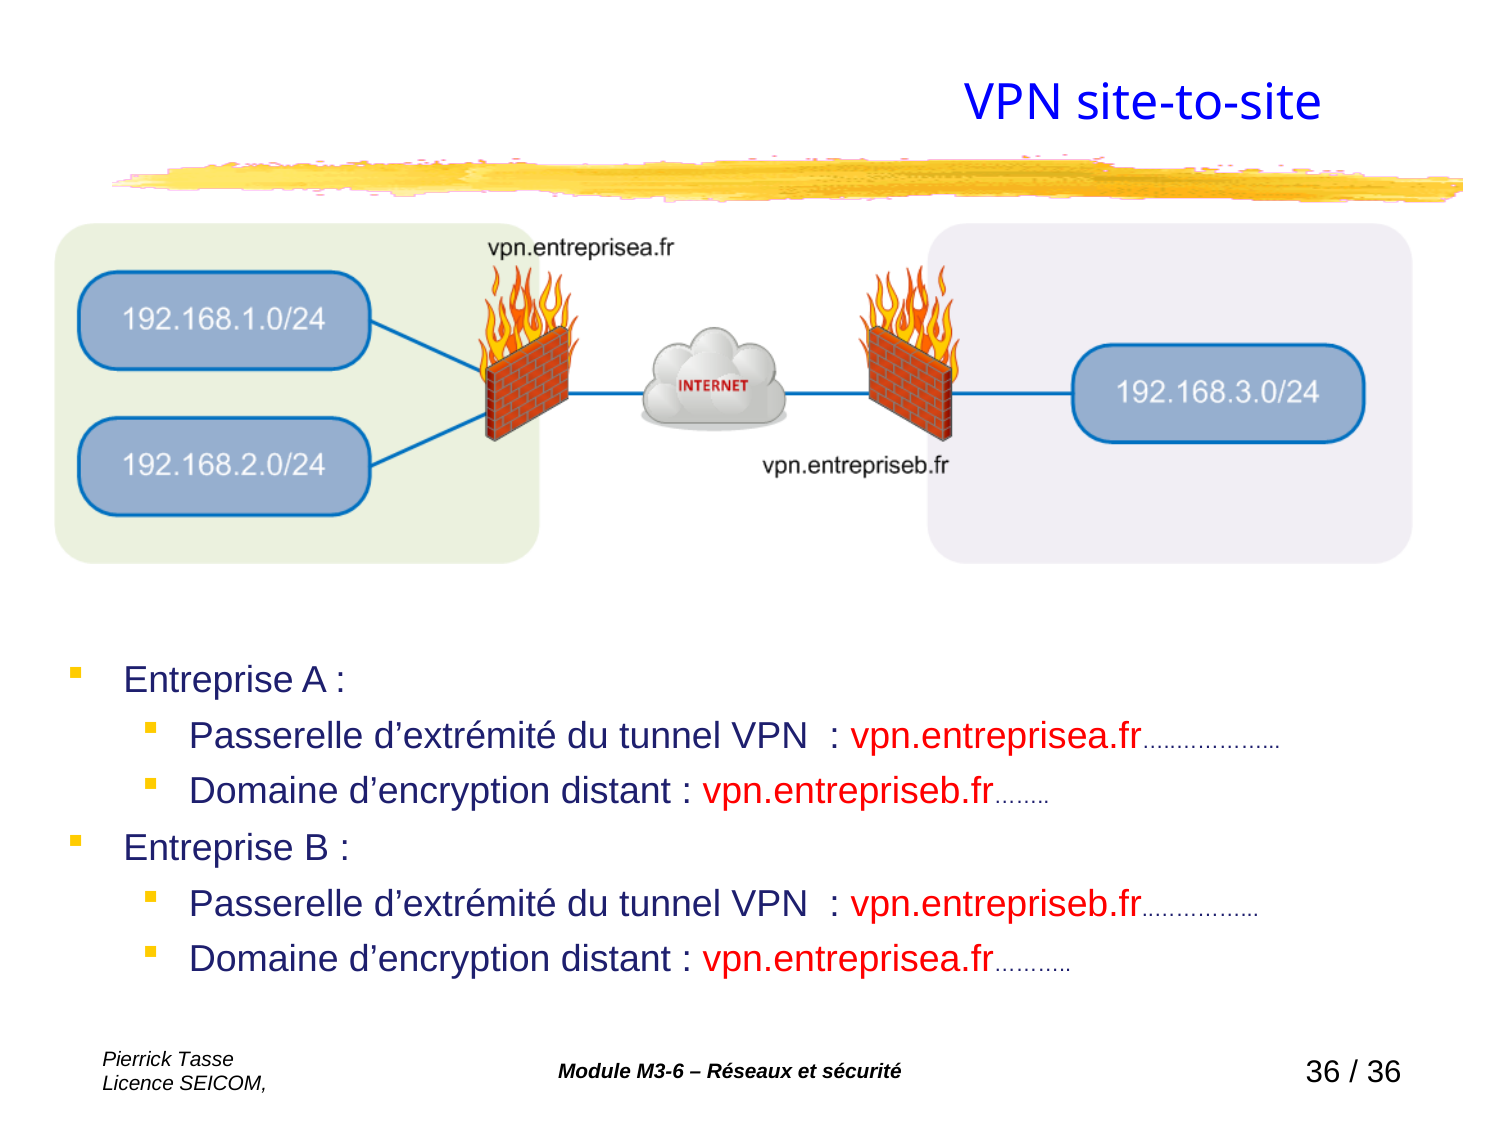

# VPN site-to-site
Entreprise A :
Passerelle d’extrémité du tunnel VPN : vpn.entreprisea.fr…..…………...
Domaine d’encryption distant : vpn.entrepriseb.fr……..
Entreprise B :
Passerelle d’extrémité du tunnel VPN : vpn.entrepriseb.fr..…………...
Domaine d’encryption distant : vpn.entreprisea.fr………..
36